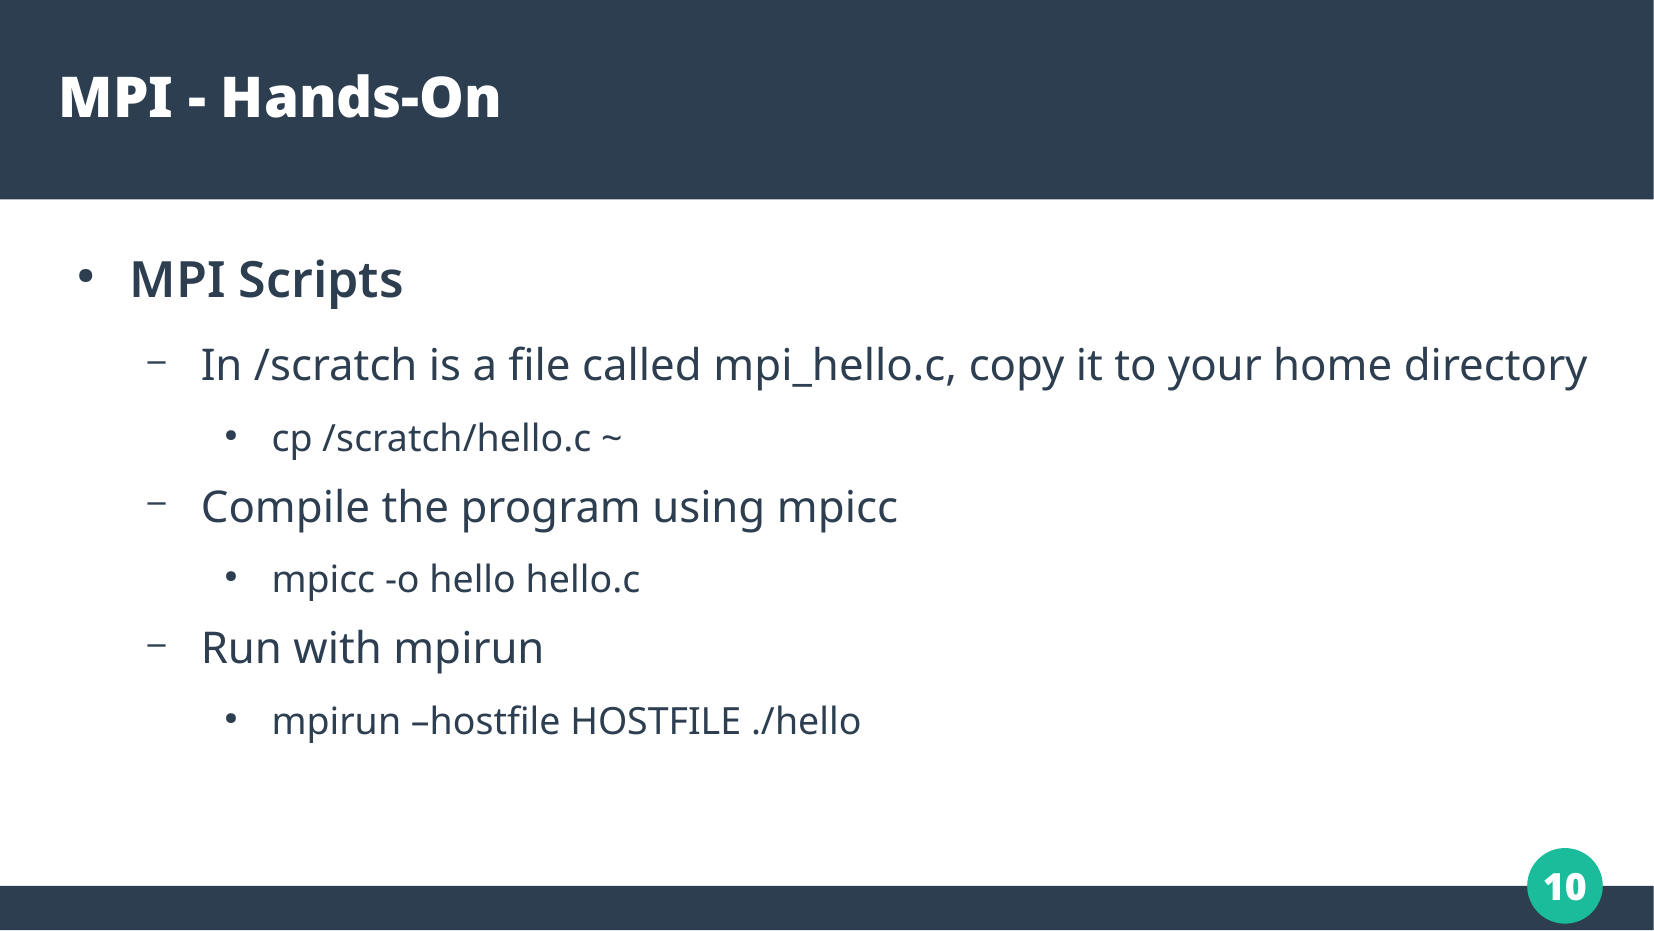

# MPI - Hands-On
MPI Scripts
In /scratch is a file called mpi_hello.c, copy it to your home directory
cp /scratch/hello.c ~
Compile the program using mpicc
mpicc -o hello hello.c
Run with mpirun
mpirun –hostfile HOSTFILE ./hello